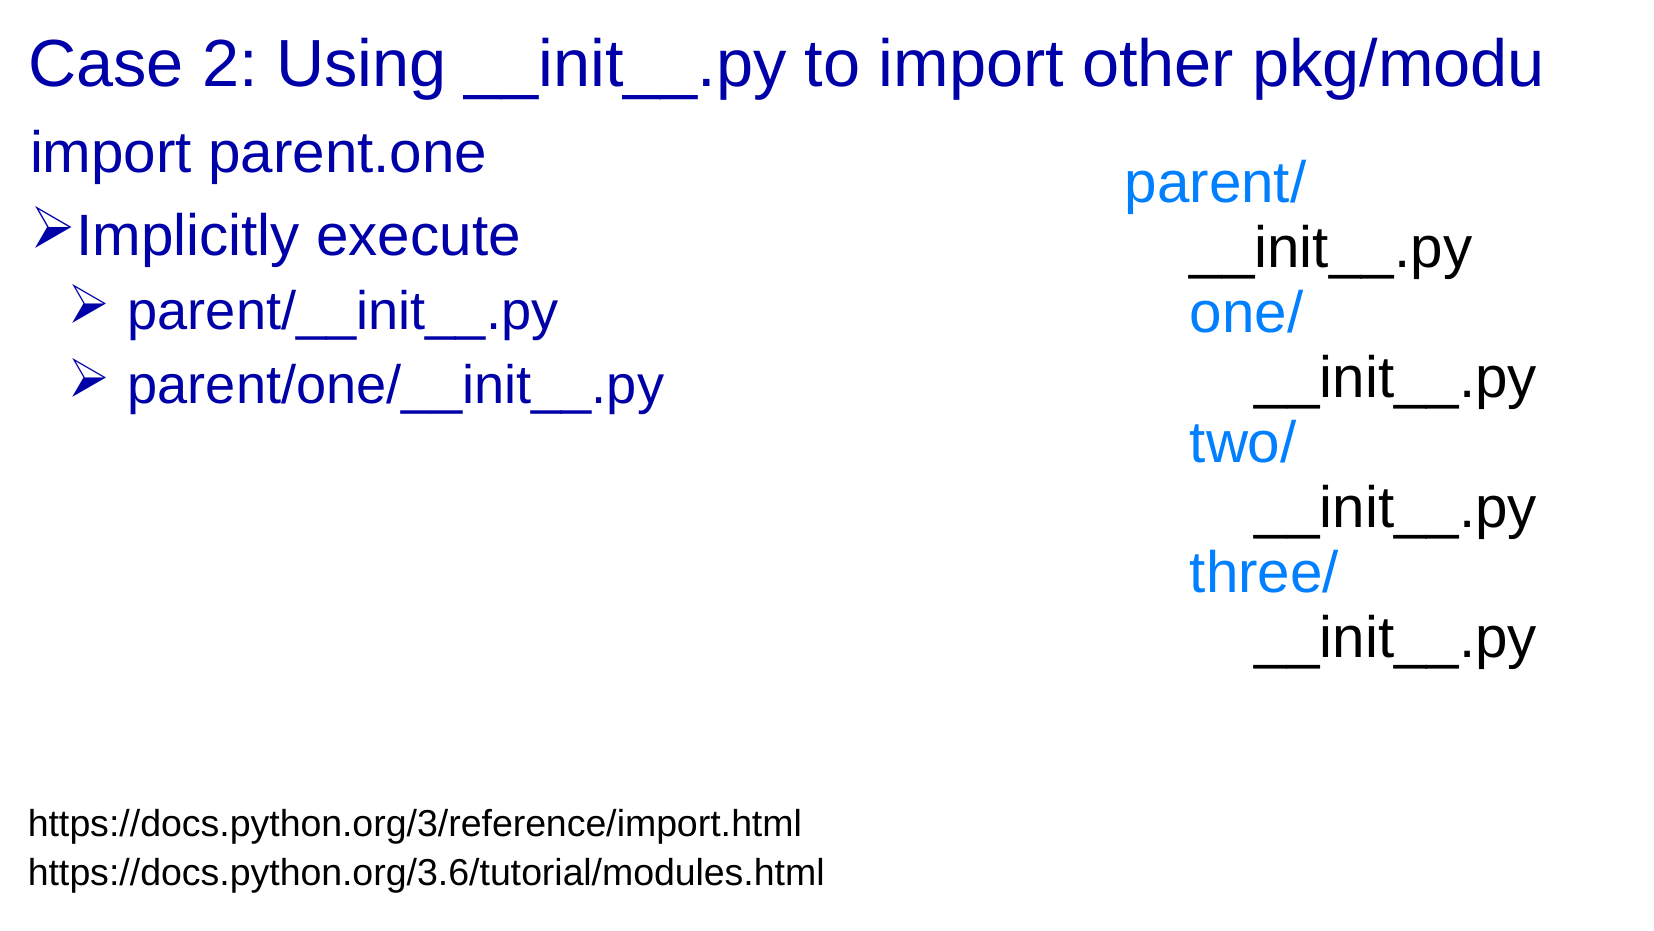

# Case 2: Using __init__.py to import other pkg/modu
import parent.one
Implicitly execute
parent/__init__.py
parent/one/__init__.py
parent/
 __init__.py
 one/
 __init__.py
 two/
 __init__.py
 three/
 __init__.py
https://docs.python.org/3/reference/import.html
https://docs.python.org/3.6/tutorial/modules.html